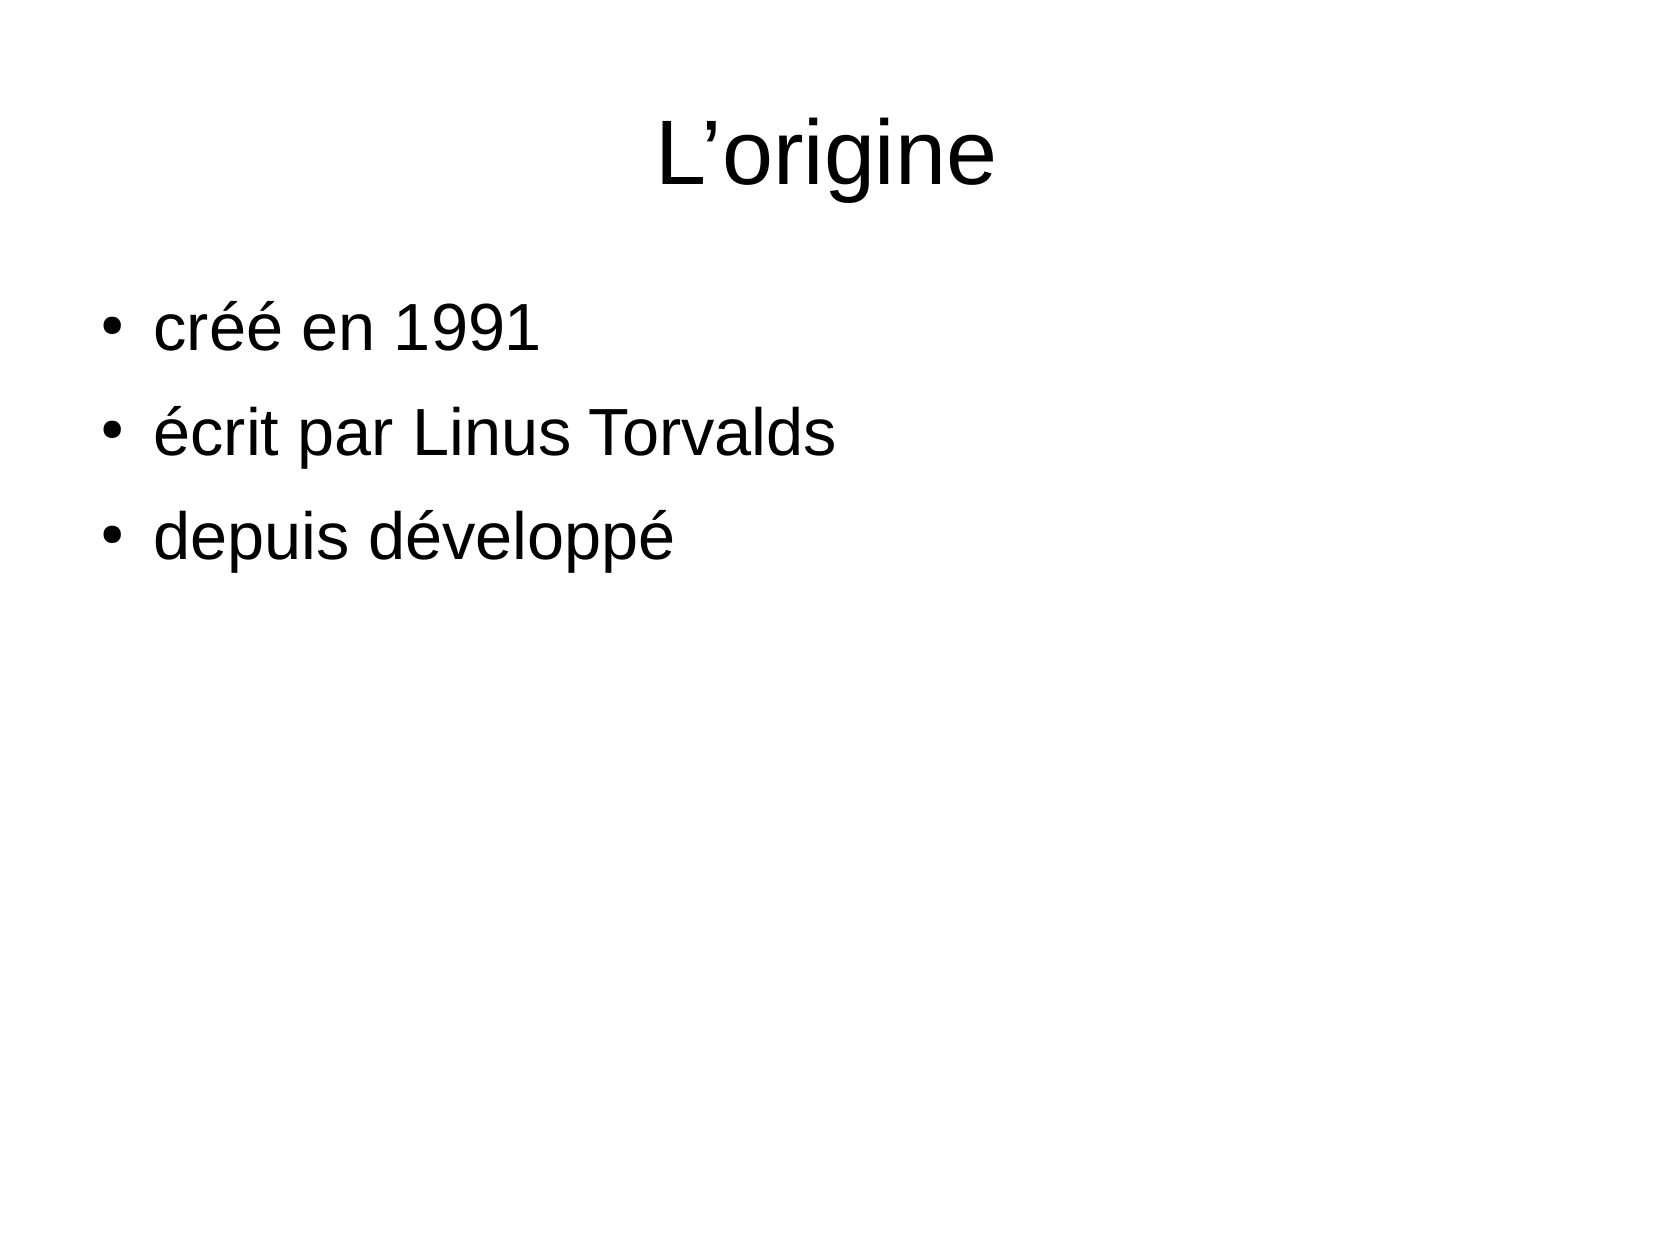

# L’origine
créé en 1991
écrit par Linus Torvalds
depuis développé